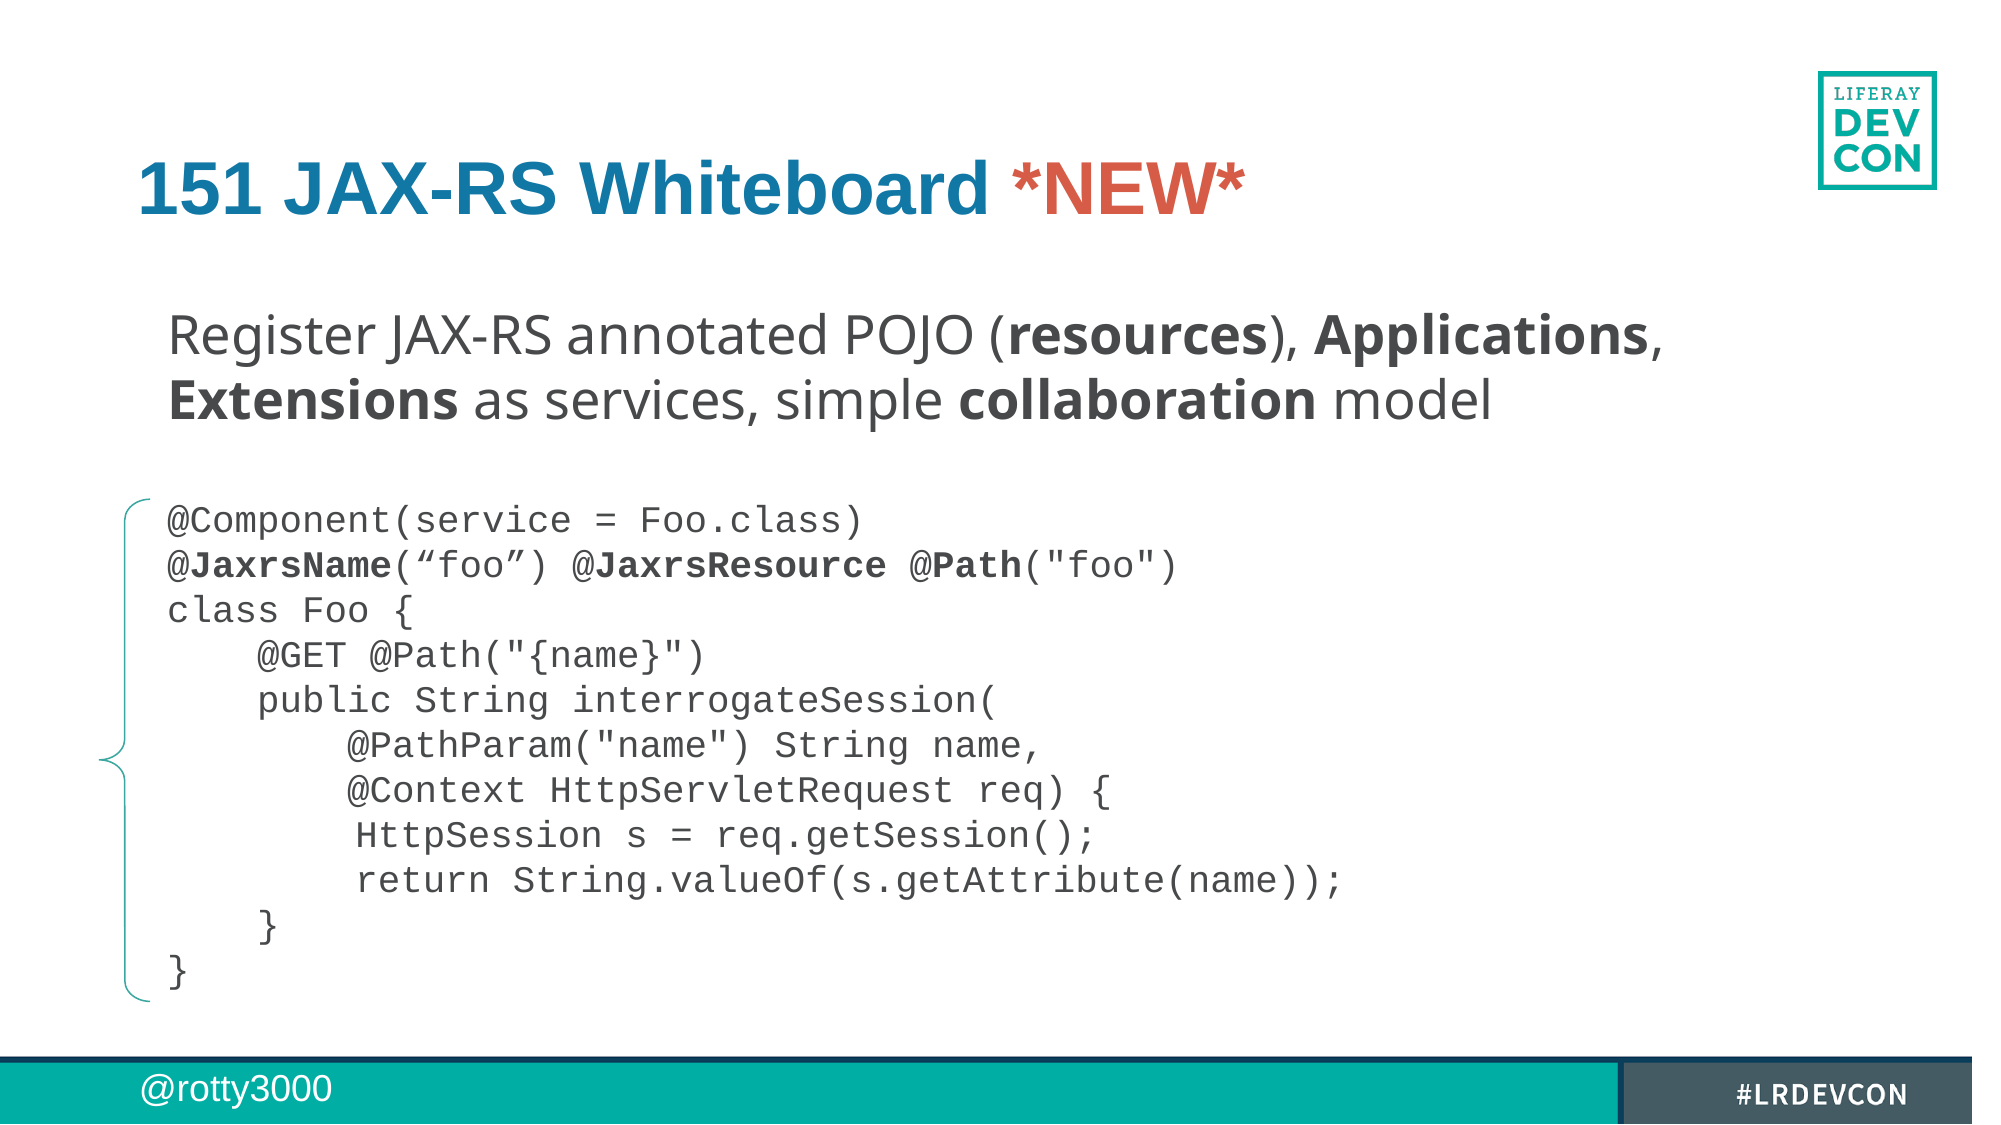

151 JAX-RS Whiteboard *NEW*
# Register JAX-RS annotated POJO (resources), Applications,
Extensions as services, simple collaboration model
@Component(service = Foo.class)
@JaxrsName(“foo”) @JaxrsResource @Path("foo")
class Foo {
 @GET @Path("{name}")
 public String interrogateSession(
 @PathParam("name") String name,
 @Context HttpServletRequest req) {
	 HttpSession s = req.getSession();
	 return String.valueOf(s.getAttribute(name));
 }
}
@rotty3000